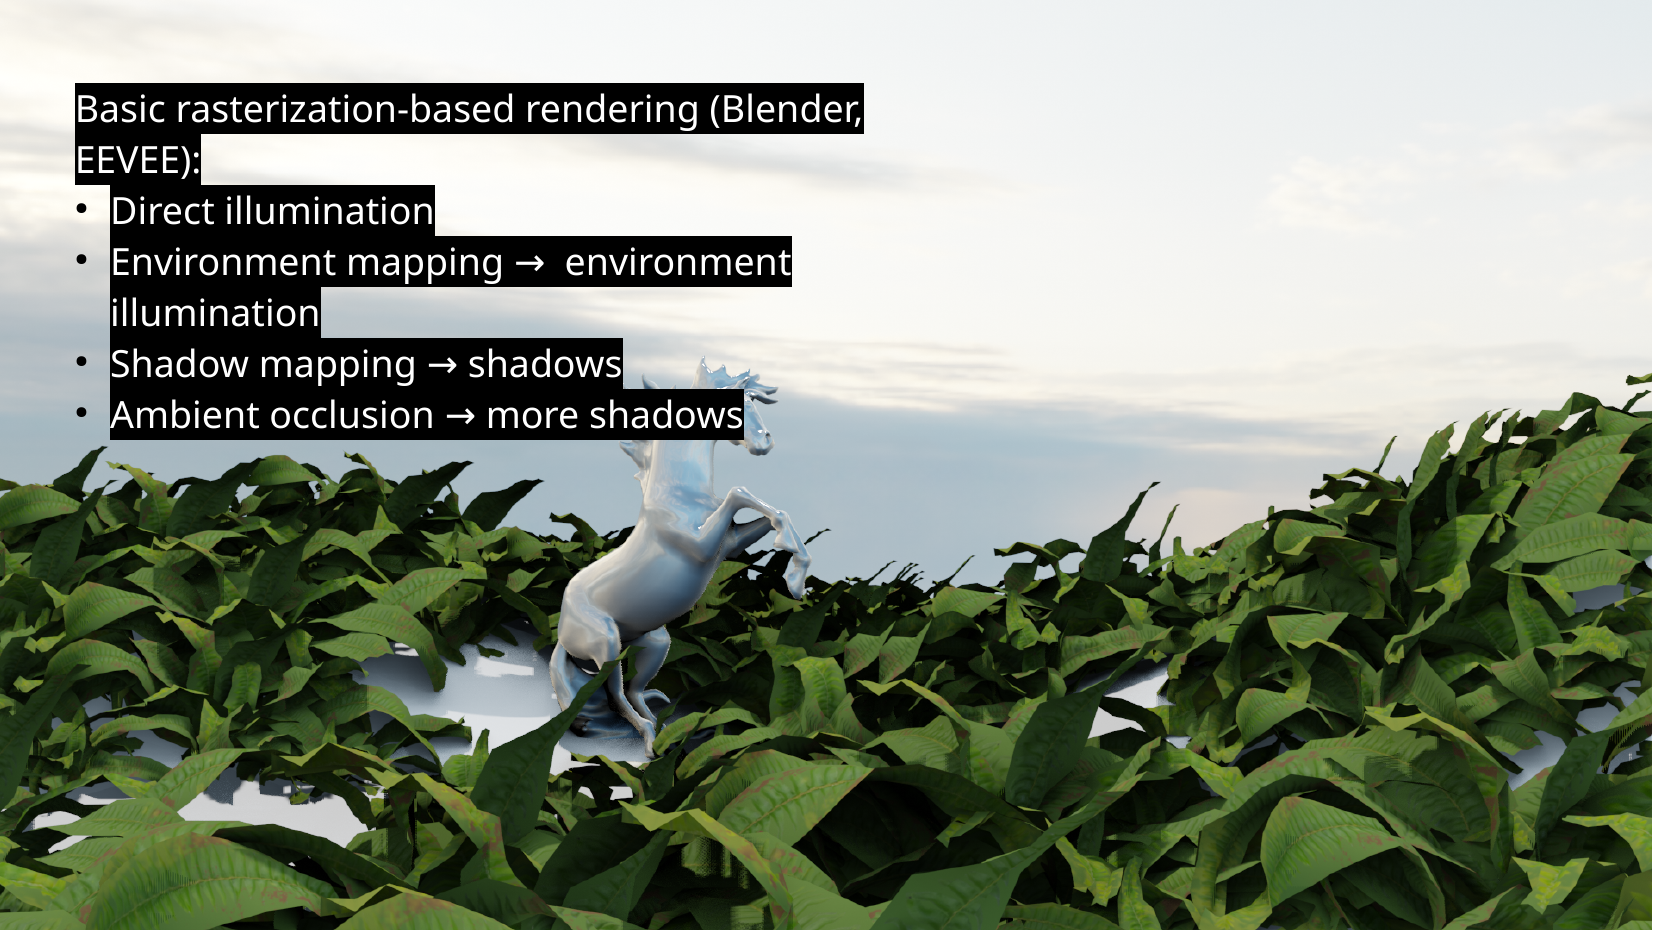

Basic rasterization-based rendering (Blender, EEVEE):
Direct illumination
Environment mapping → environment illumination
Shadow mapping → shadows
Ambient occlusion → more shadows